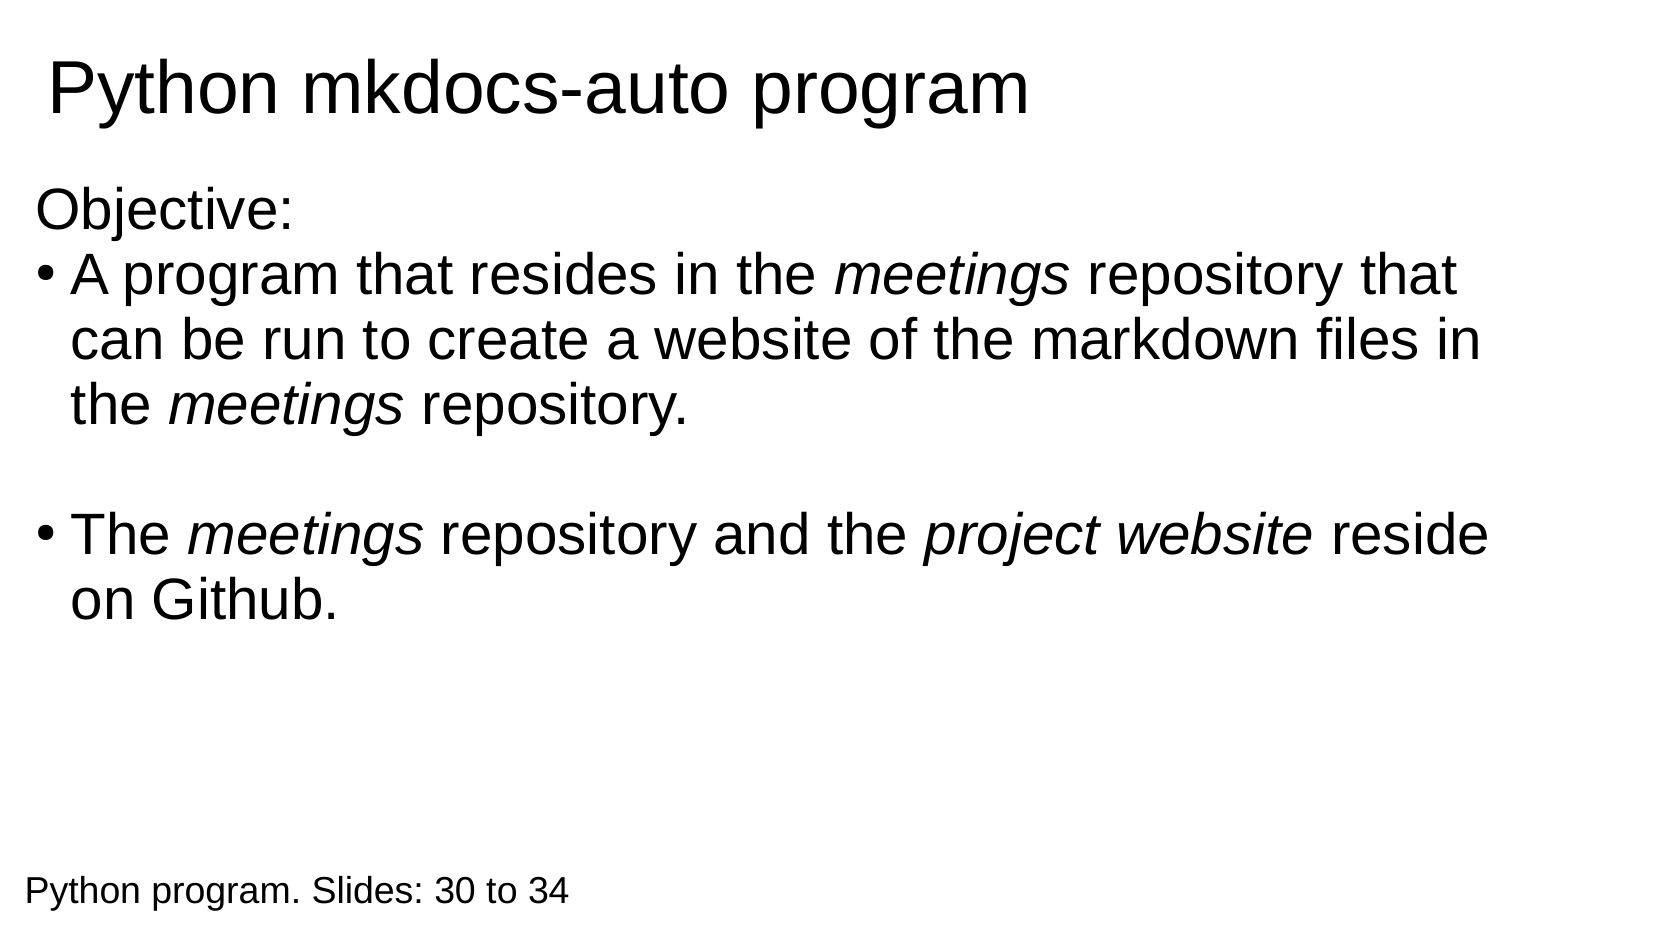

# Python mkdocs-auto program
Objective:
A program that resides in the meetings repository that can be run to create a website of the markdown files in the meetings repository.
The meetings repository and the project website reside on Github.
Python program. Slides: 30 to 34